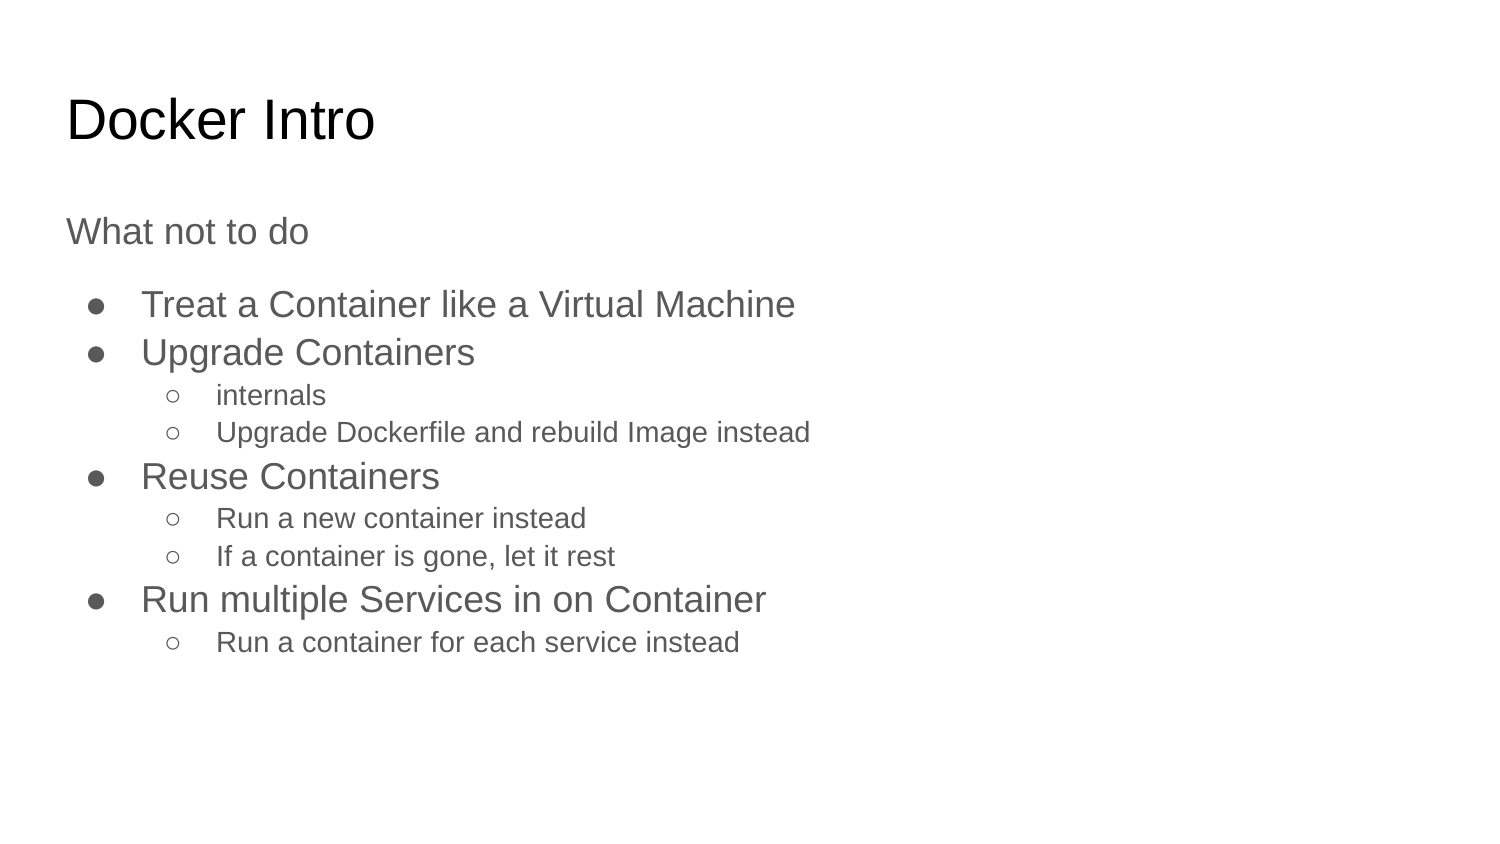

# Docker Intro
What not to do
Treat a Container like a Virtual Machine
Upgrade Containers
internals
Upgrade Dockerfile and rebuild Image instead
Reuse Containers
Run a new container instead
If a container is gone, let it rest
Run multiple Services in on Container
Run a container for each service instead